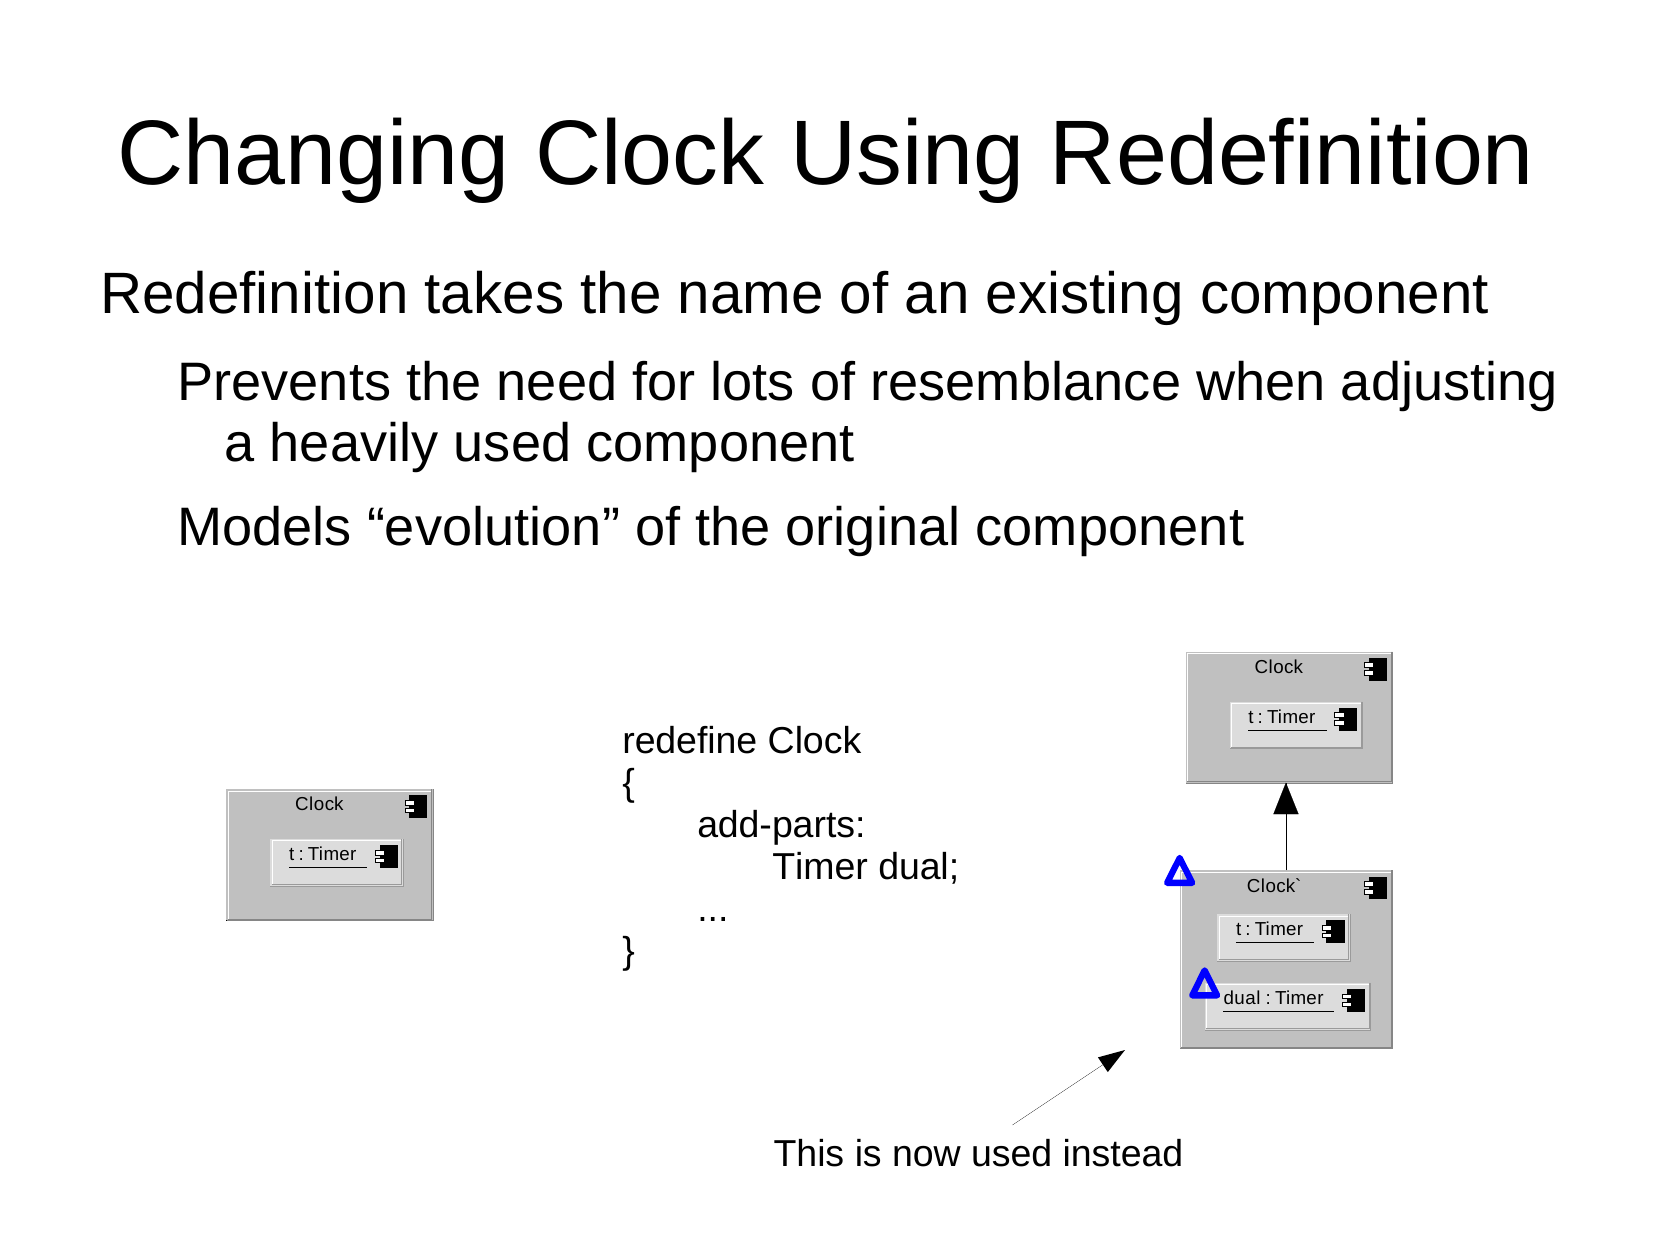

# Changing Clock Using Redefinition
Redefinition takes the name of an existing component
Prevents the need for lots of resemblance when adjusting a heavily used component
Models “evolution” of the original component
redefine Clock
{
	add-parts:
		Timer dual;
	...
}
This is now used instead